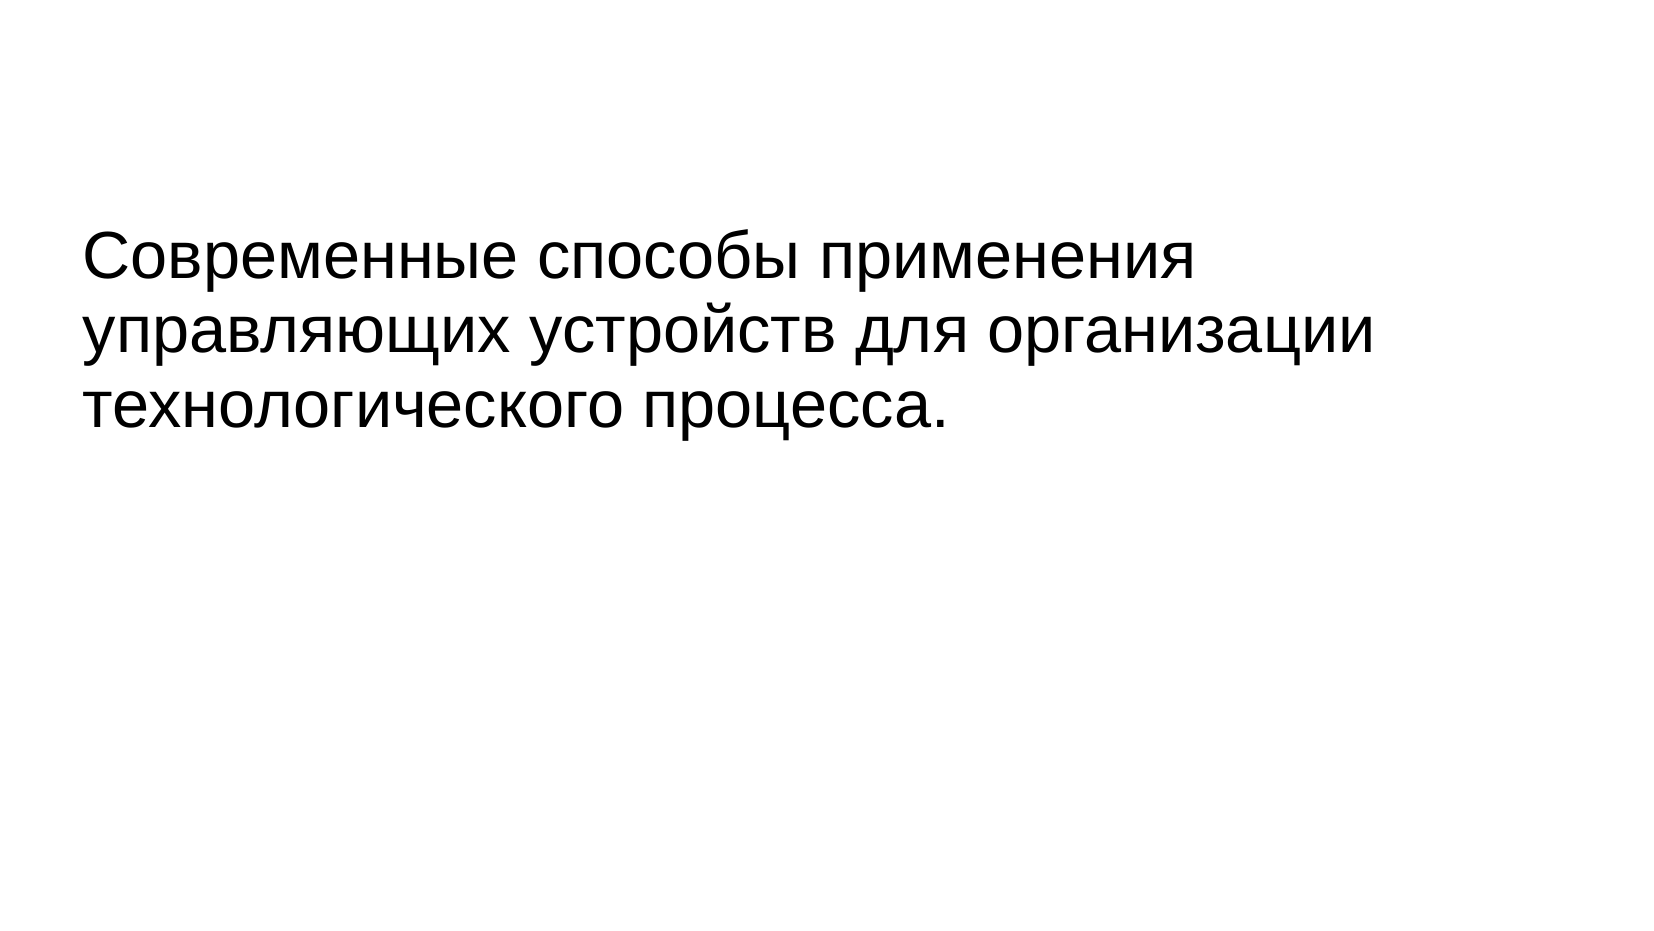

#
Современные способы применения управляющих устройств для организации технологического процесса.